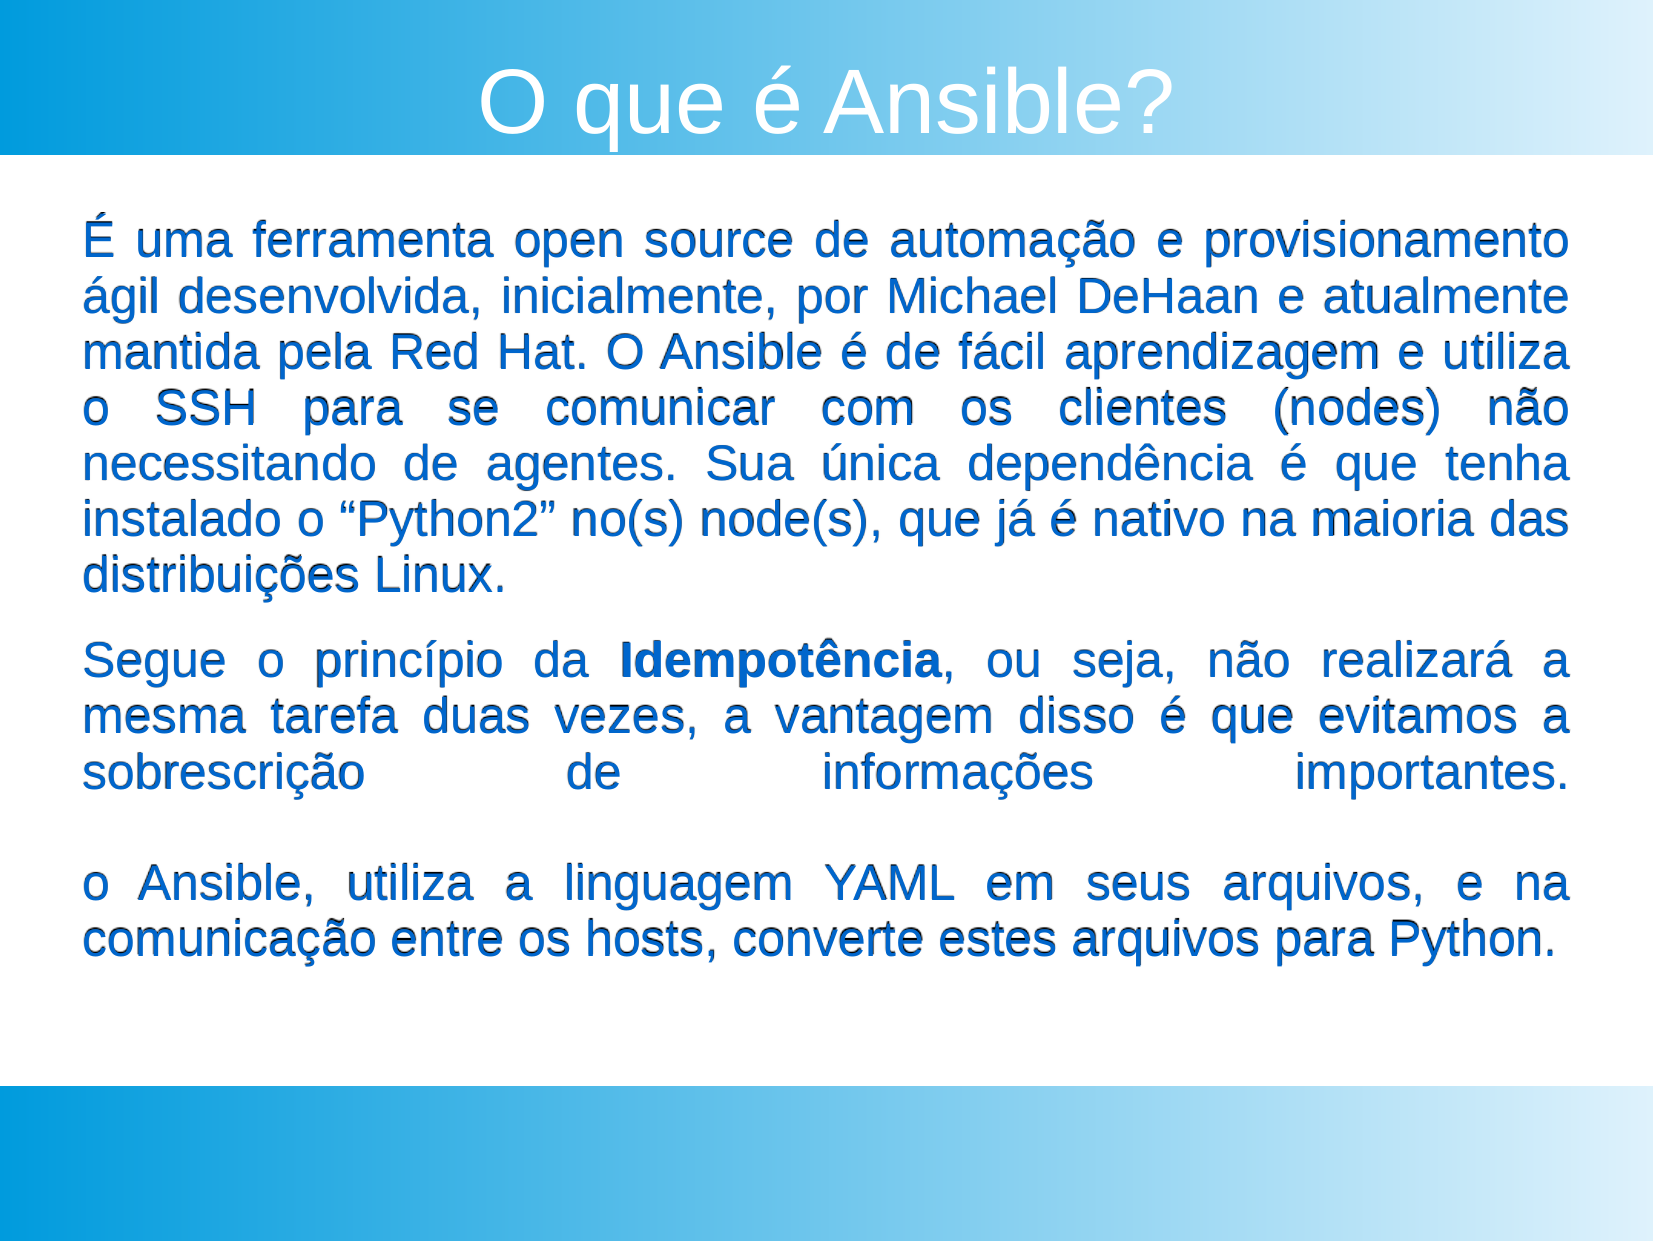

# O que é Ansible?
É uma ferramenta open source de automação e provisionamento ágil desenvolvida, inicialmente, por Michael DeHaan e atualmente mantida pela Red Hat. O Ansible é de fácil aprendizagem e utiliza o SSH para se comunicar com os clientes (nodes) não necessitando de agentes. Sua única dependência é que tenha instalado o “Python2” no(s) node(s), que já é nativo na maioria das distribuições Linux.
Segue o princípio da Idempotência, ou seja, não realizará a mesma tarefa duas vezes, a vantagem disso é que evitamos a sobrescrição de informações importantes.
o Ansible, utiliza a linguagem YAML em seus arquivos, e na comunicação entre os hosts, converte estes arquivos para Python.